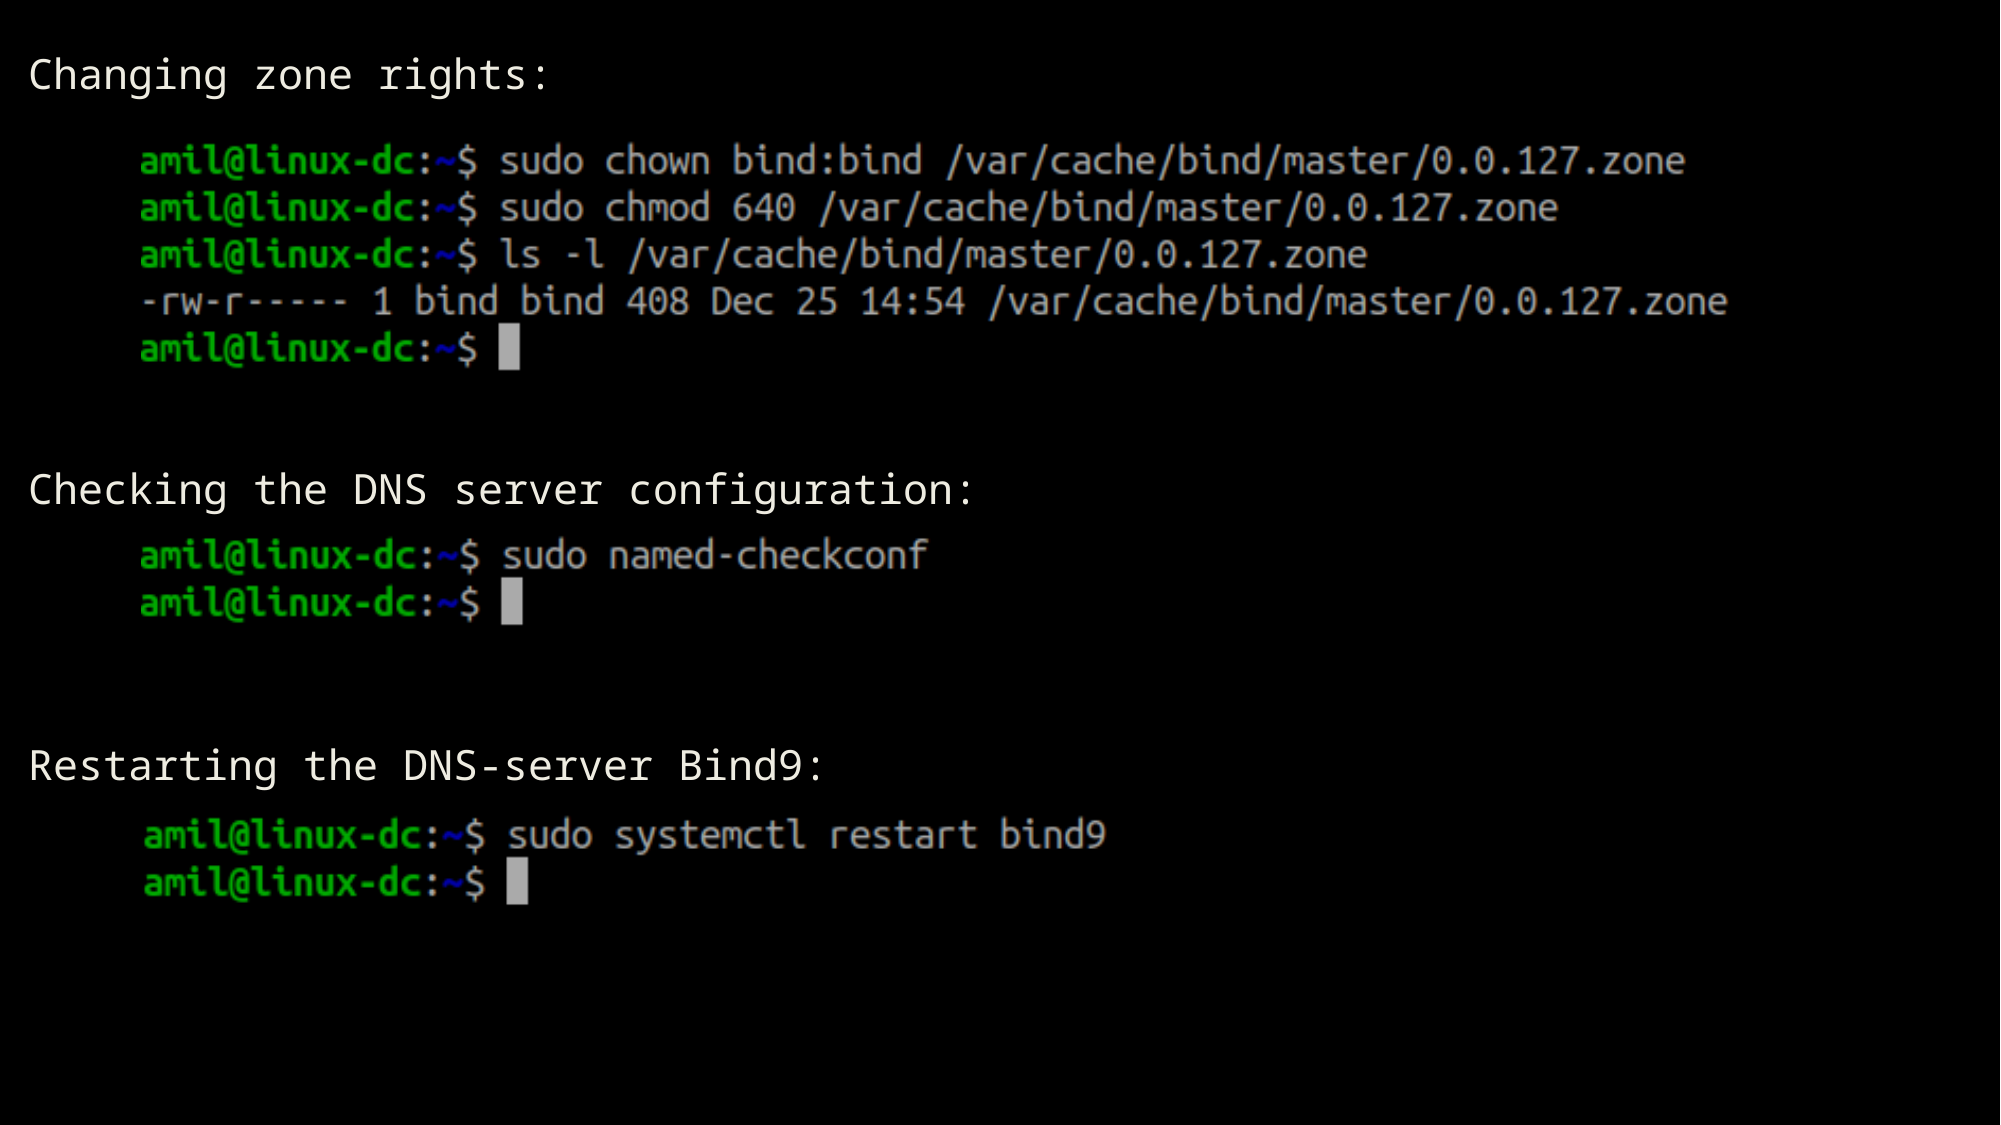

Changing zone rights:
Checking the DNS server configuration:
Restarting the DNS-server Bind9: